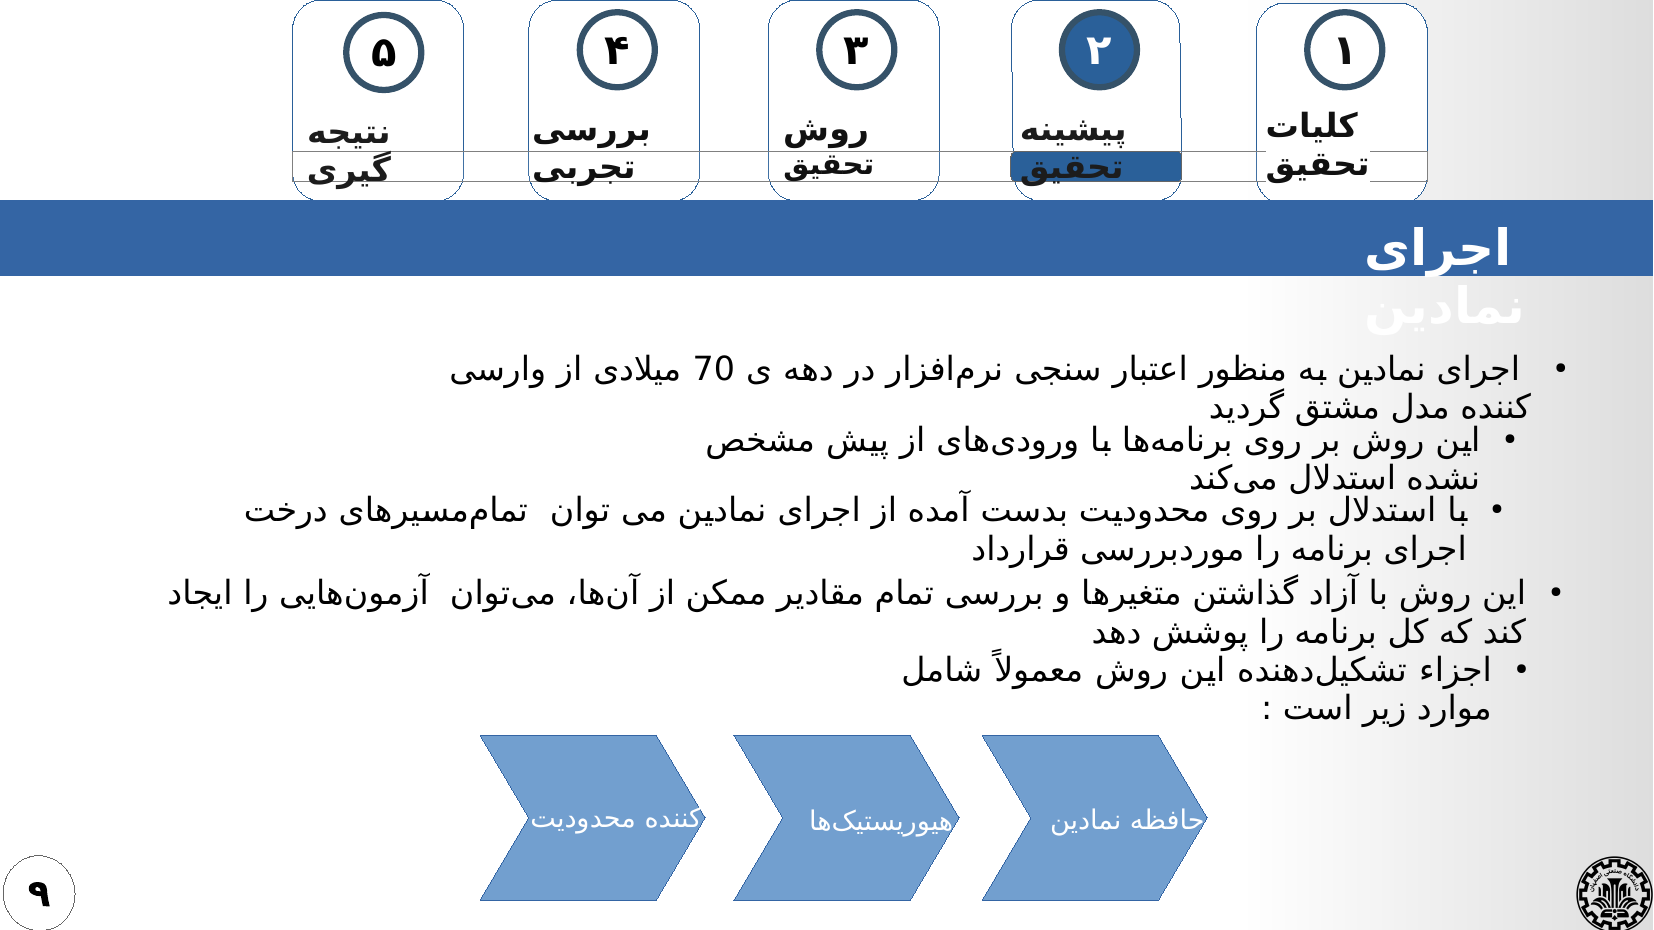

۴
۳
۲
۱
۵
کلیات تحقیق
بررسی تجربی
روش تحقیق
پیشینه تحقیق
نتیجه گیری
اجرای نمادین
 اجرای نمادین به منظور اعتبار سنجی نرم‌افزار در دهه ی 70 میلادی از وارسی کننده مدل مشتق گردید
این روش بر روی برنامه‌ها با ورودی‌های از پیش مشخص نشده استدلال می‌کند
با استدلال بر روی محدودیت بدست آمده از اجرای نمادین می توان تمام‌مسیرهای درخت اجرای برنامه را موردبررسی قرارداد
این روش با آزاد گذاشتن متغیرها و بررسی تمام مقادیر ممکن از آن‌ها، می‌توان آزمون‌هایی را ایجاد کند که کل برنامه را پوشش دهد
اجزاء تشکیل‌دهنده این روش معمولاً شامل موارد زیر است :
حل‌کننده محدودیت
حافظه نمادین
هیوریستیک‌ها
۹